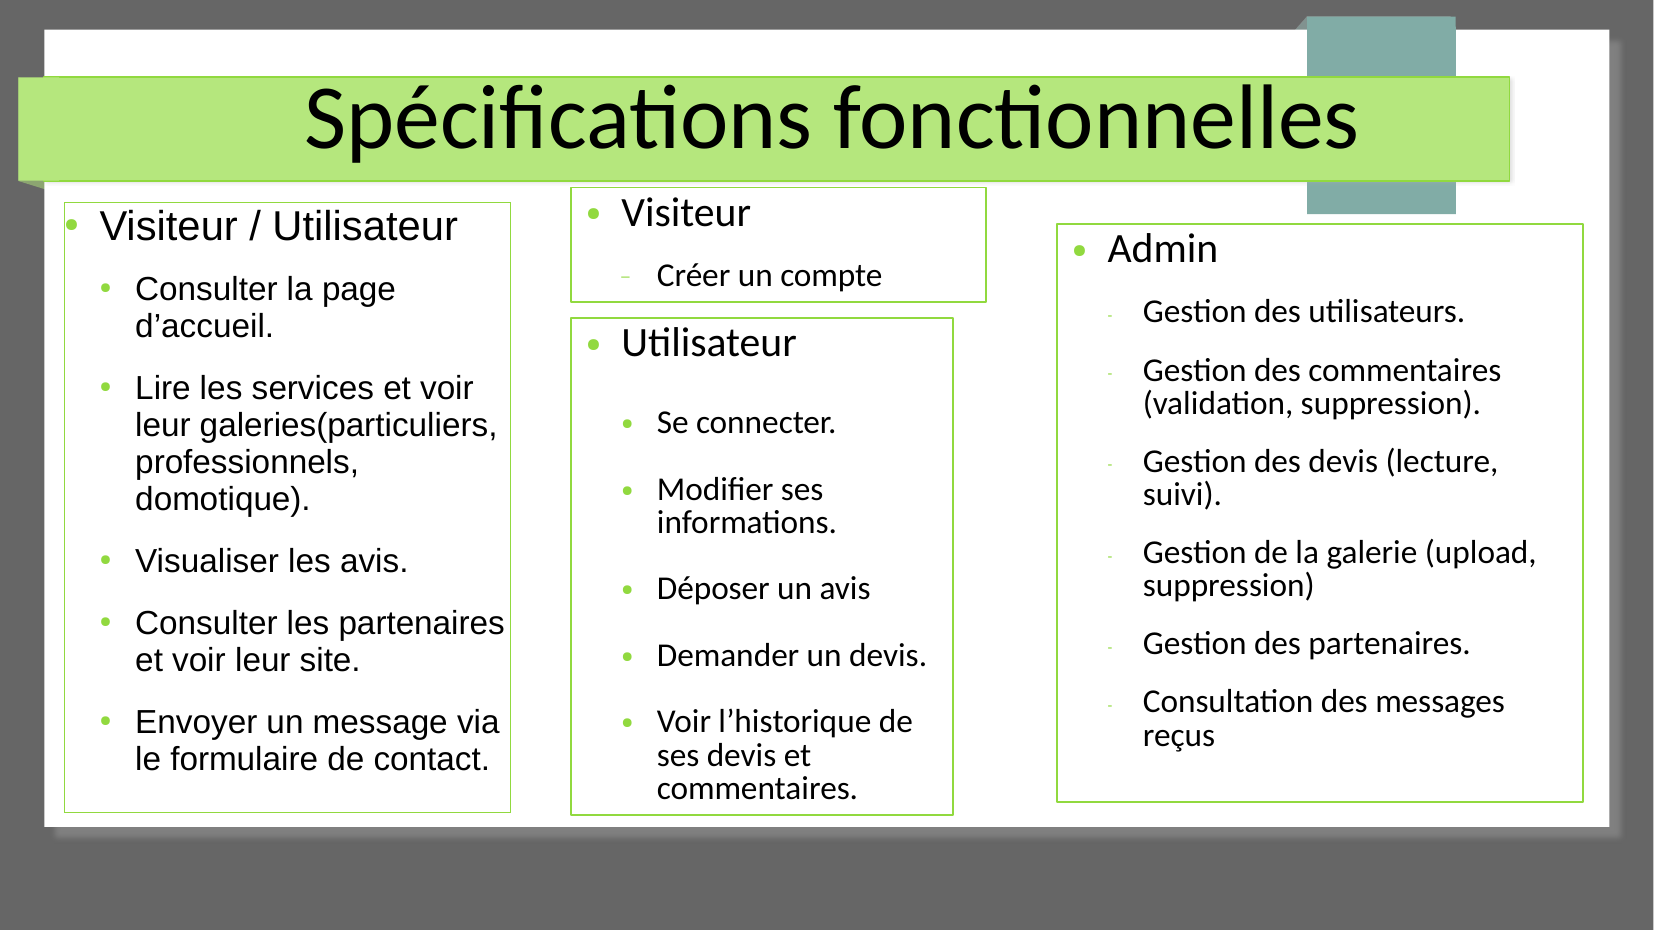

# Spécifications fonctionnelles
Visiteur
Créer un compte
Visiteur / Utilisateur
Consulter la page d’accueil.
Lire les services et voir leur galeries(particuliers, professionnels, domotique).
Visualiser les avis.
Consulter les partenaires et voir leur site.
Envoyer un message via le formulaire de contact.
Admin
Gestion des utilisateurs.
Gestion des commentaires (validation, suppression).
Gestion des devis (lecture, suivi).
Gestion de la galerie (upload, suppression)
Gestion des partenaires.
Consultation des messages reçus
Utilisateur
Se connecter.
Modifier ses informations.
Déposer un avis
Demander un devis.
Voir l’historique de ses devis et commentaires.